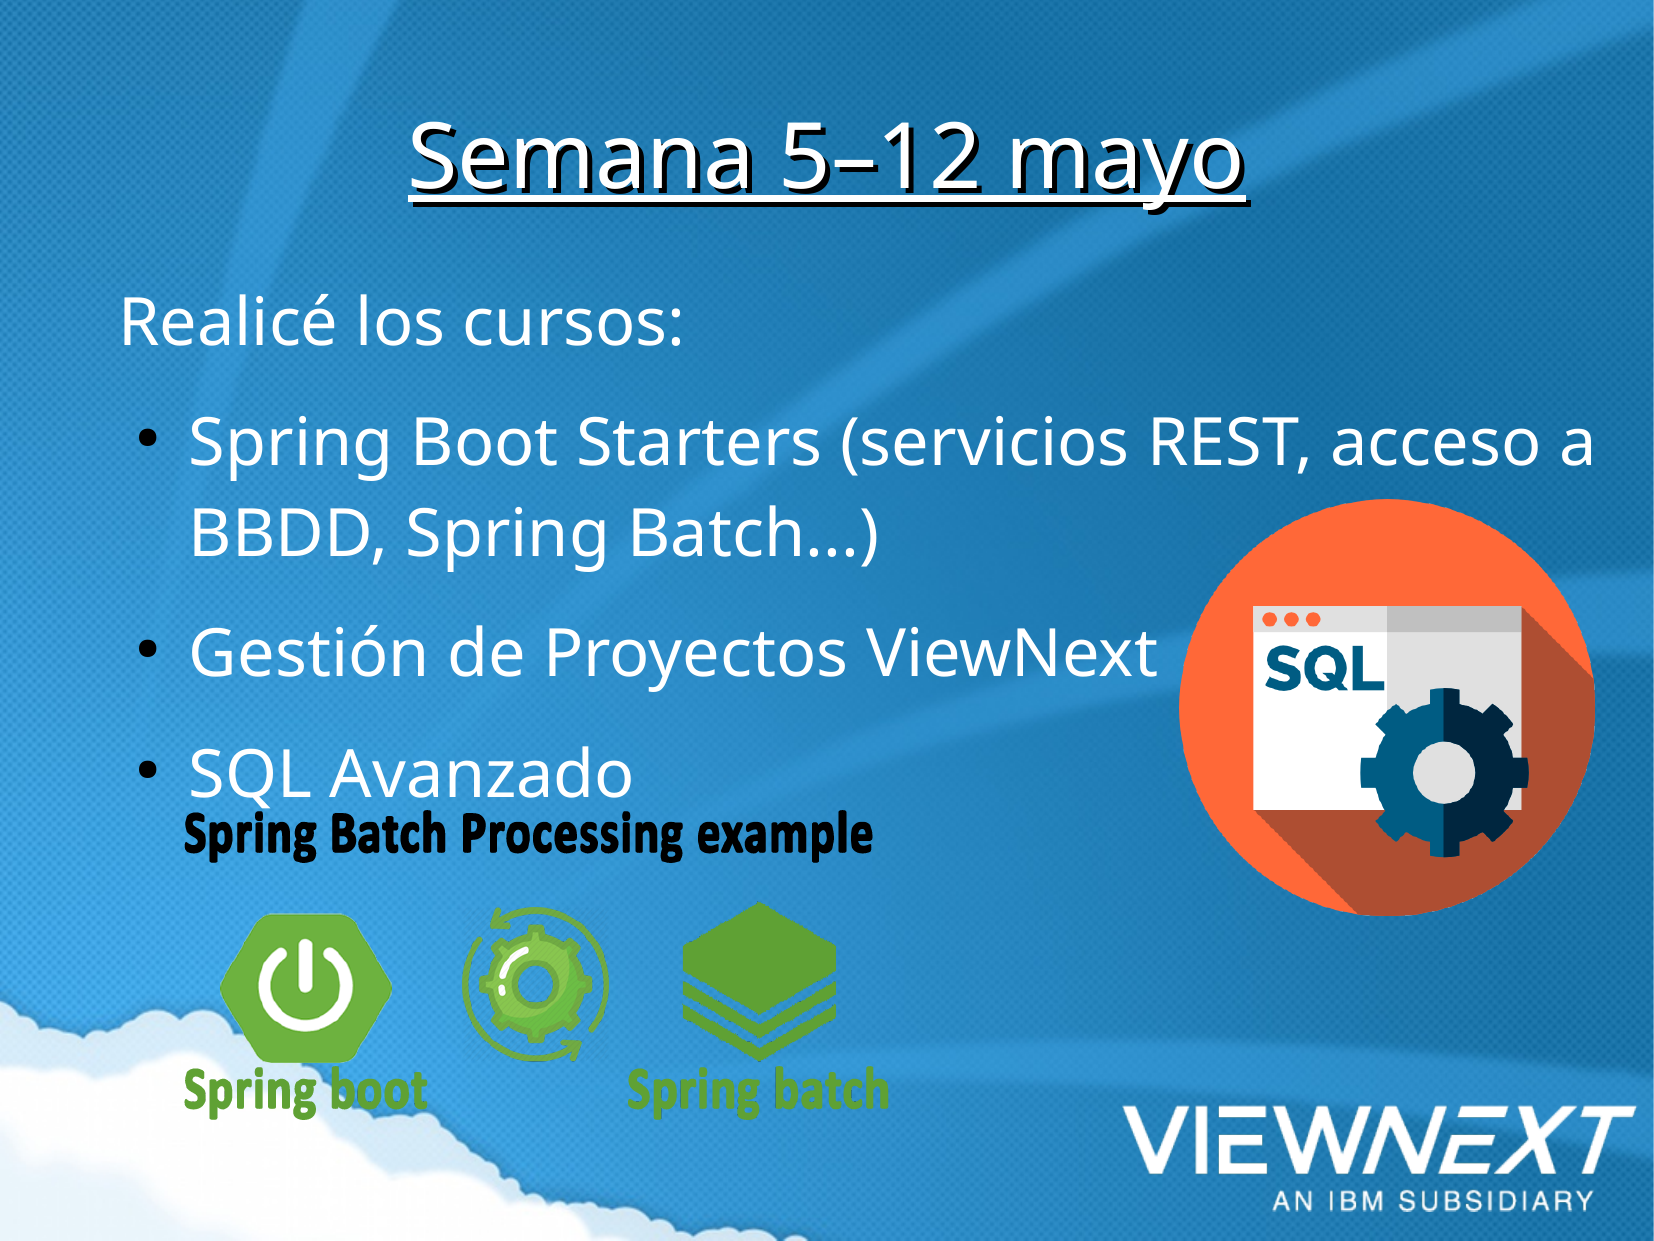

# Semana 5–12 mayo
Realicé los cursos:
Spring Boot Starters (servicios REST, acceso a BBDD, Spring Batch...)
Gestión de Proyectos ViewNext
SQL Avanzado